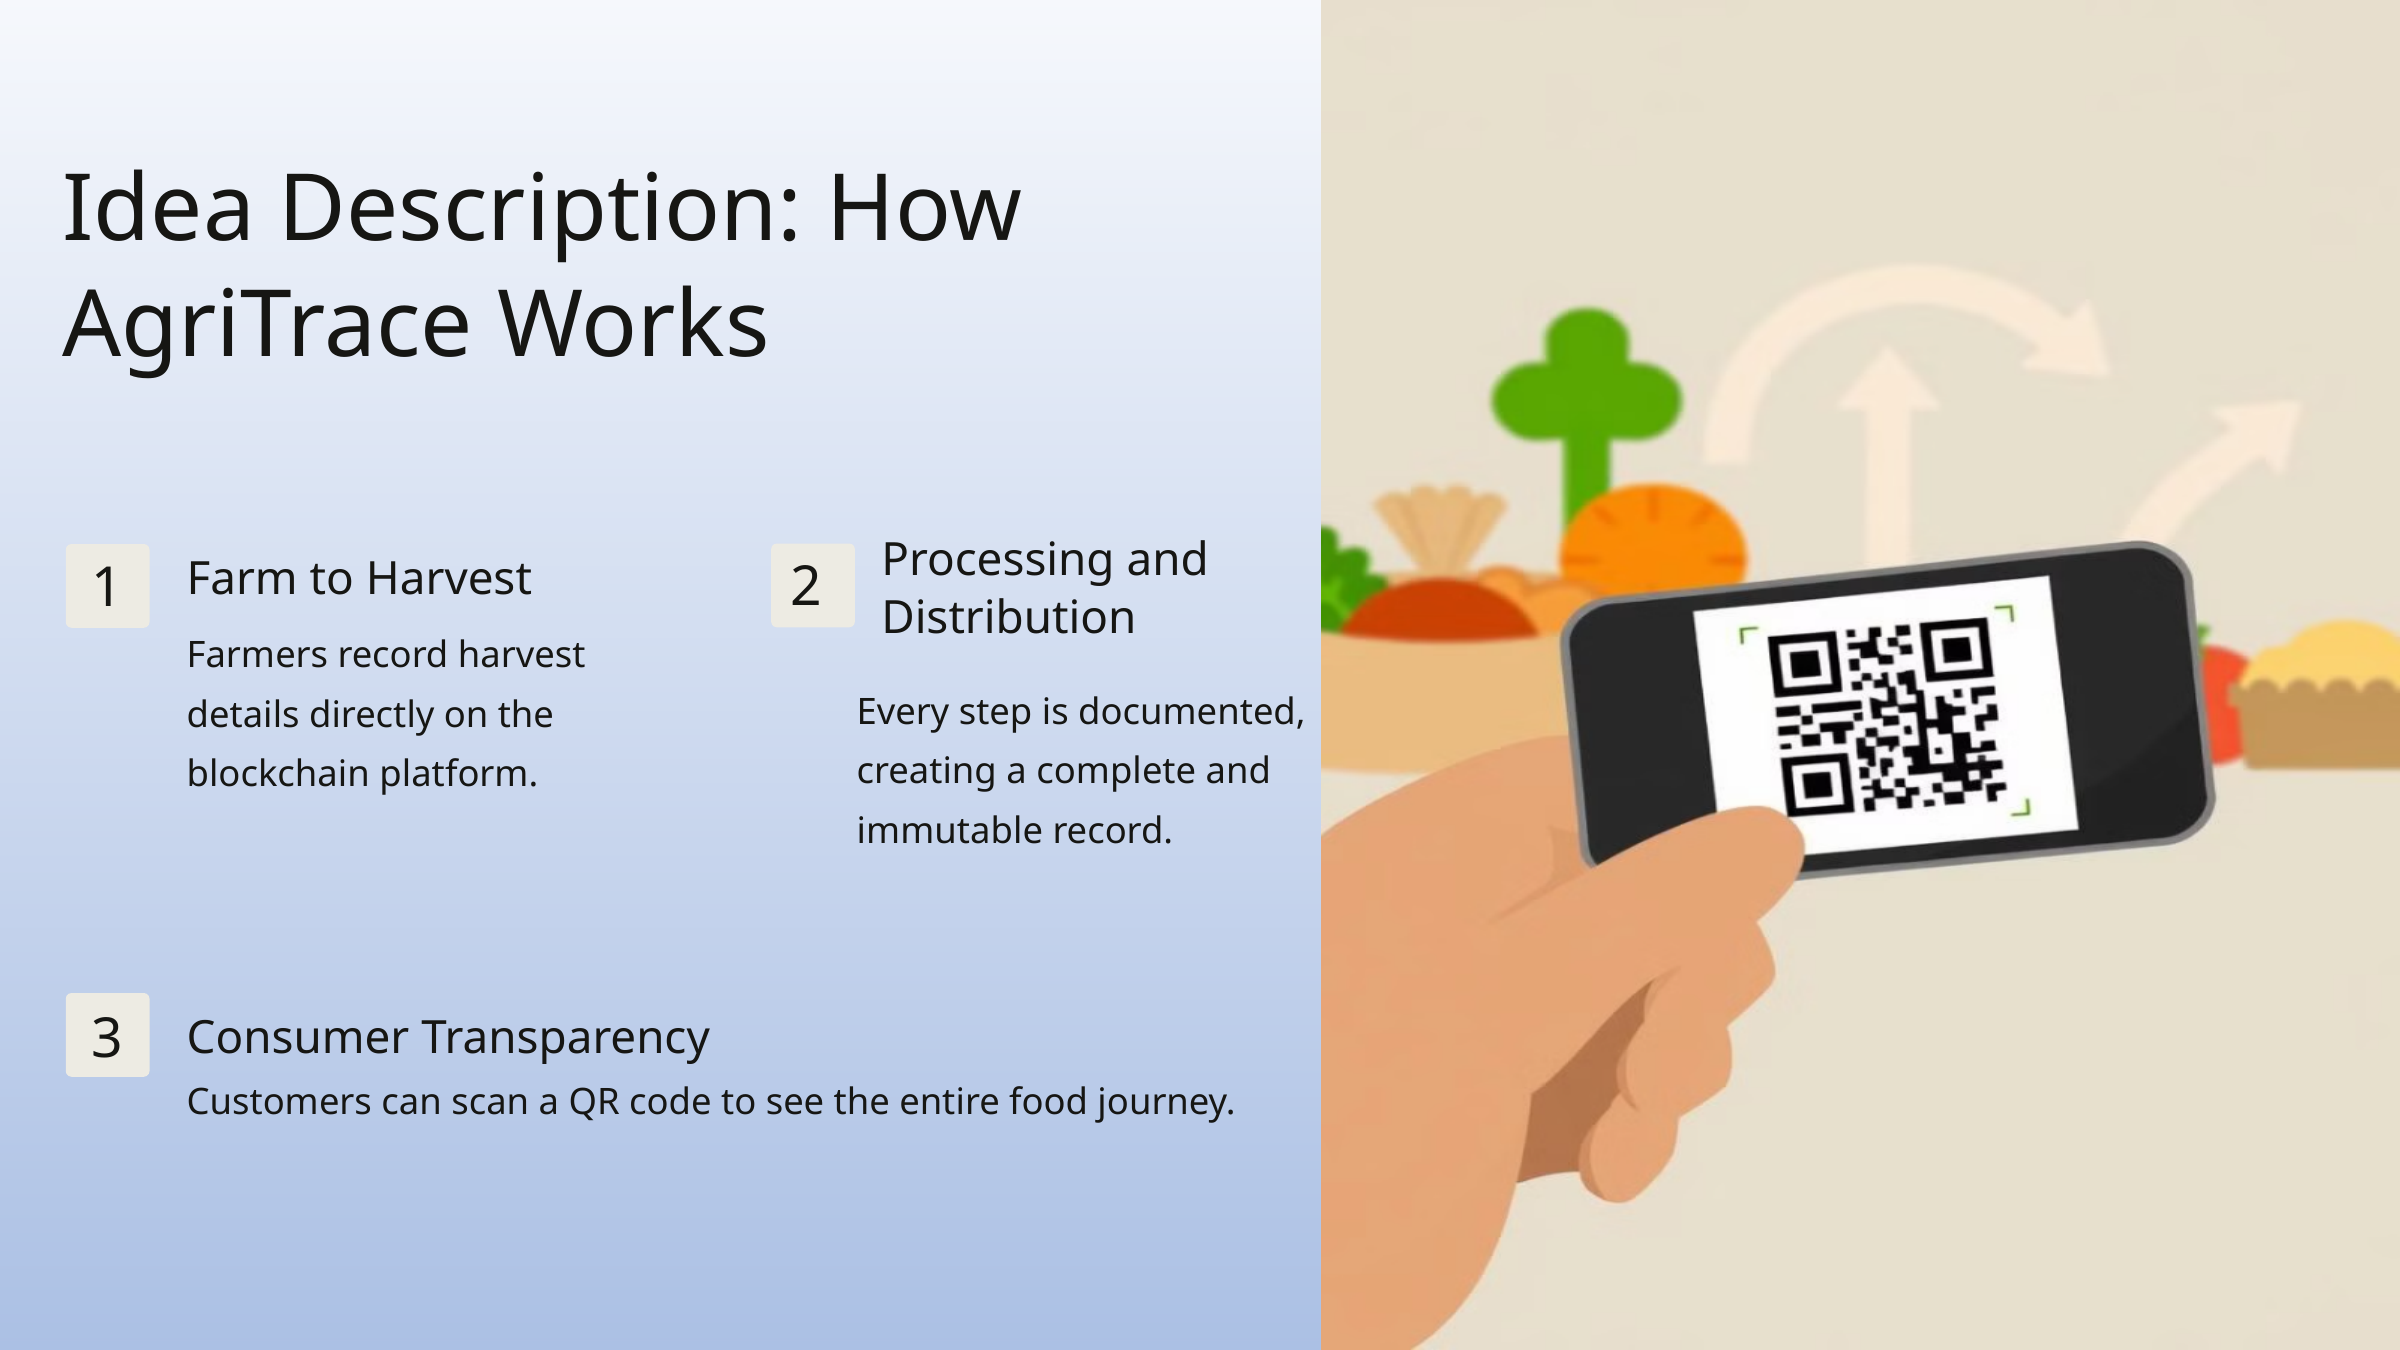

Idea Description: How AgriTrace Works
Processing and Distribution
Farm to Harvest
2
1
Farmers record harvest details directly on the blockchain platform.
Every step is documented, creating a complete and immutable record.
Consumer Transparency
3
Customers can scan a QR code to see the entire food journey.